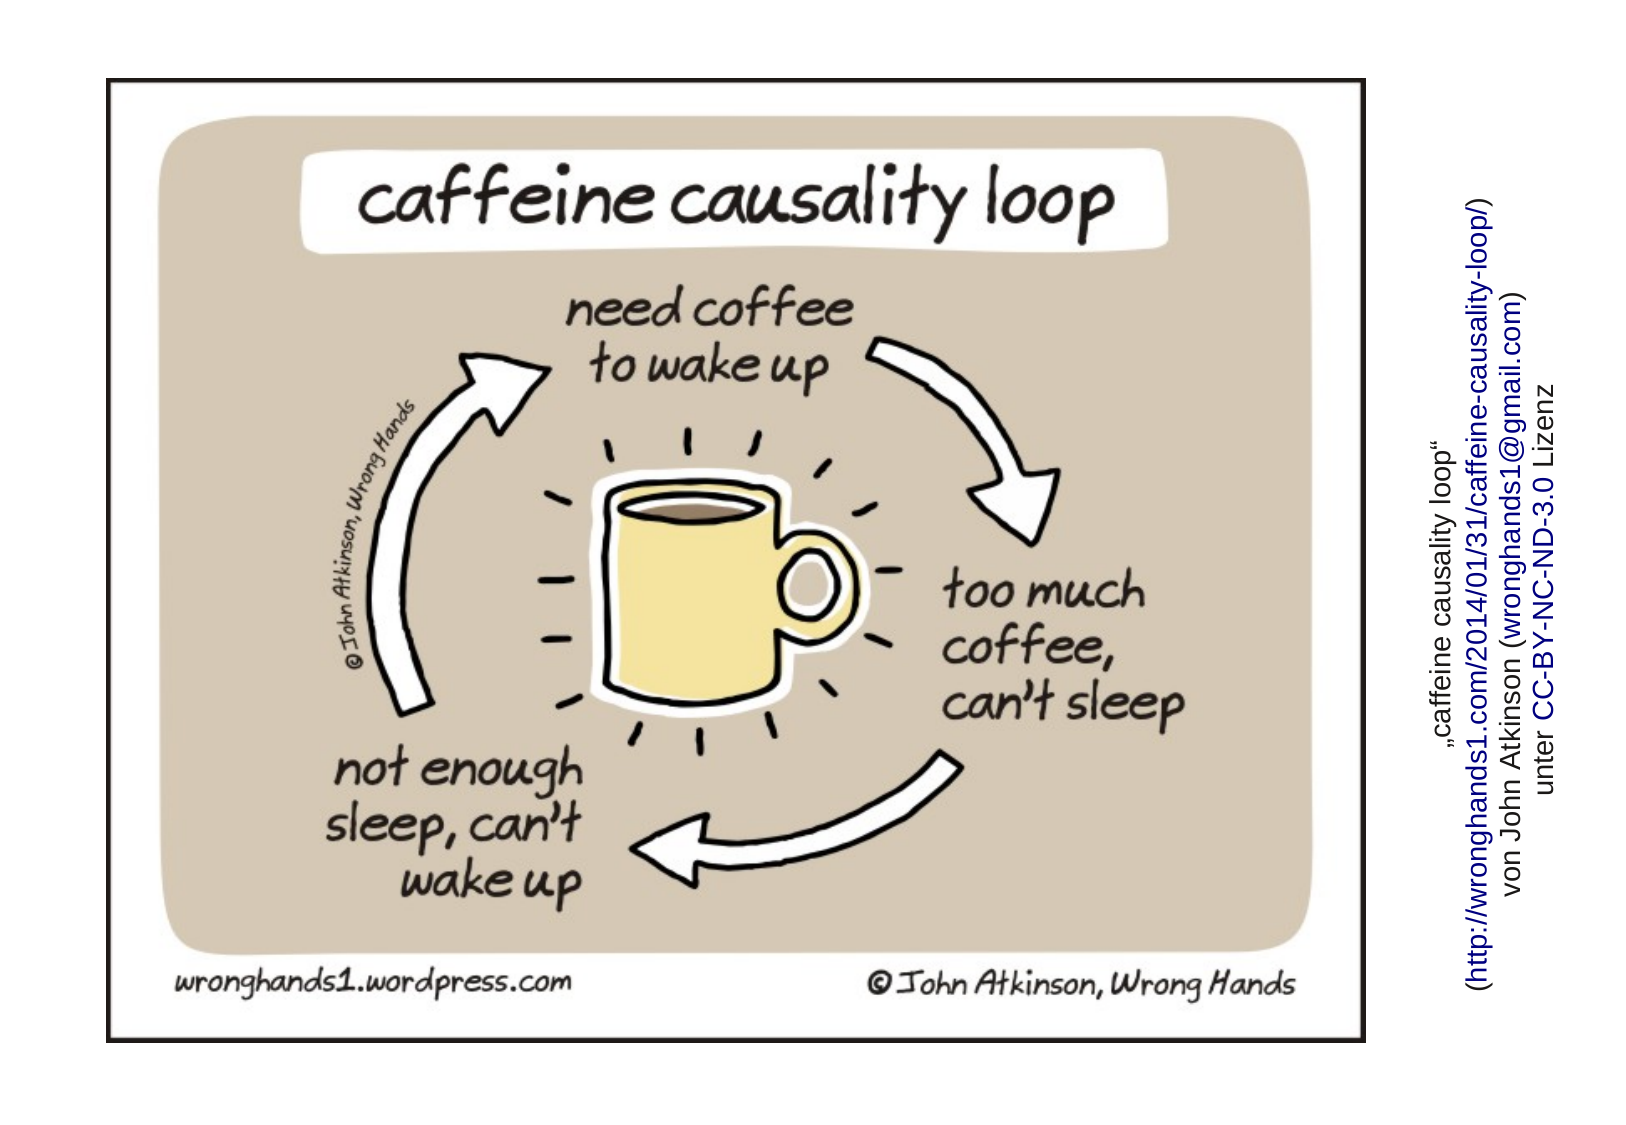

„caffeine causality loop“
(http://wronghands1.com/2014/01/31/caffeine-causality-loop/)
von John Atkinson (wronghands1@gmail.com)
unter CC-BY-NC-ND-3.0 Lizenz